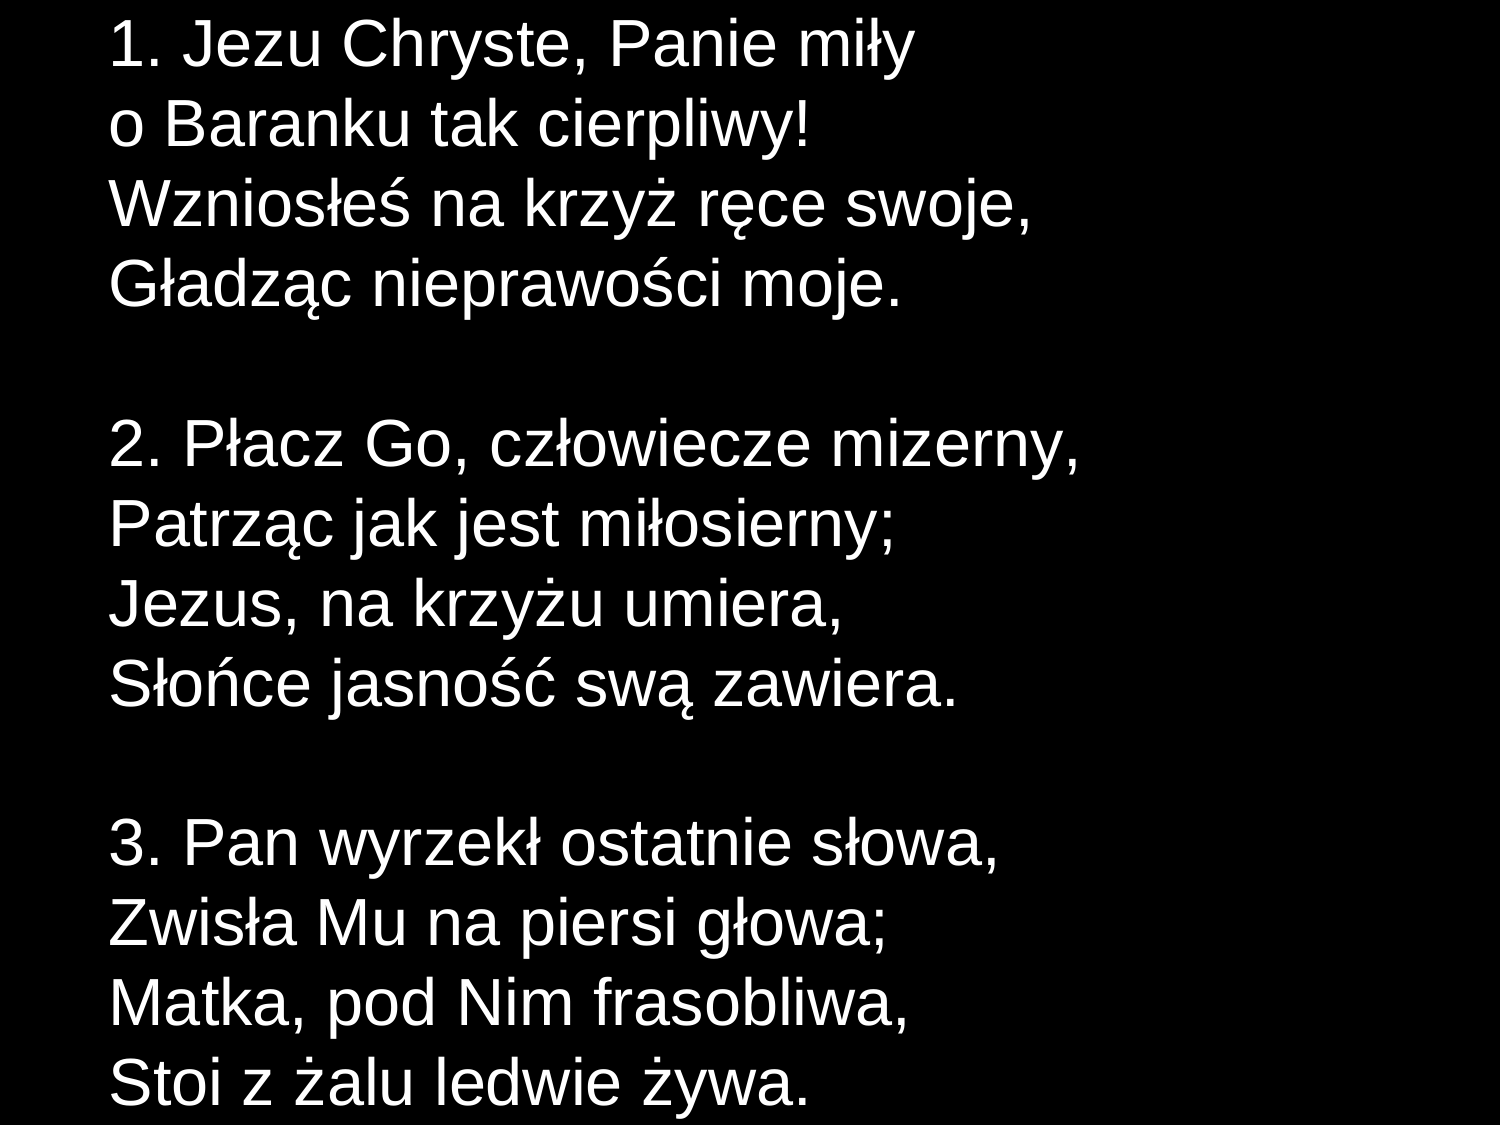

1. Jezu Chryste, Panie miły
o Baranku tak cierpliwy!
Wzniosłeś na krzyż ręce swoje,
Gładząc nieprawości moje.
2. Płacz Go, człowiecze mizerny,
Patrząc jak jest miłosierny;
Jezus, na krzyżu umiera,
Słońce jasność swą zawiera.
3. Pan wyrzekł ostatnie słowa,
Zwisła Mu na piersi głowa;
Matka, pod Nim frasobliwa,
Stoi z żalu ledwie żywa.